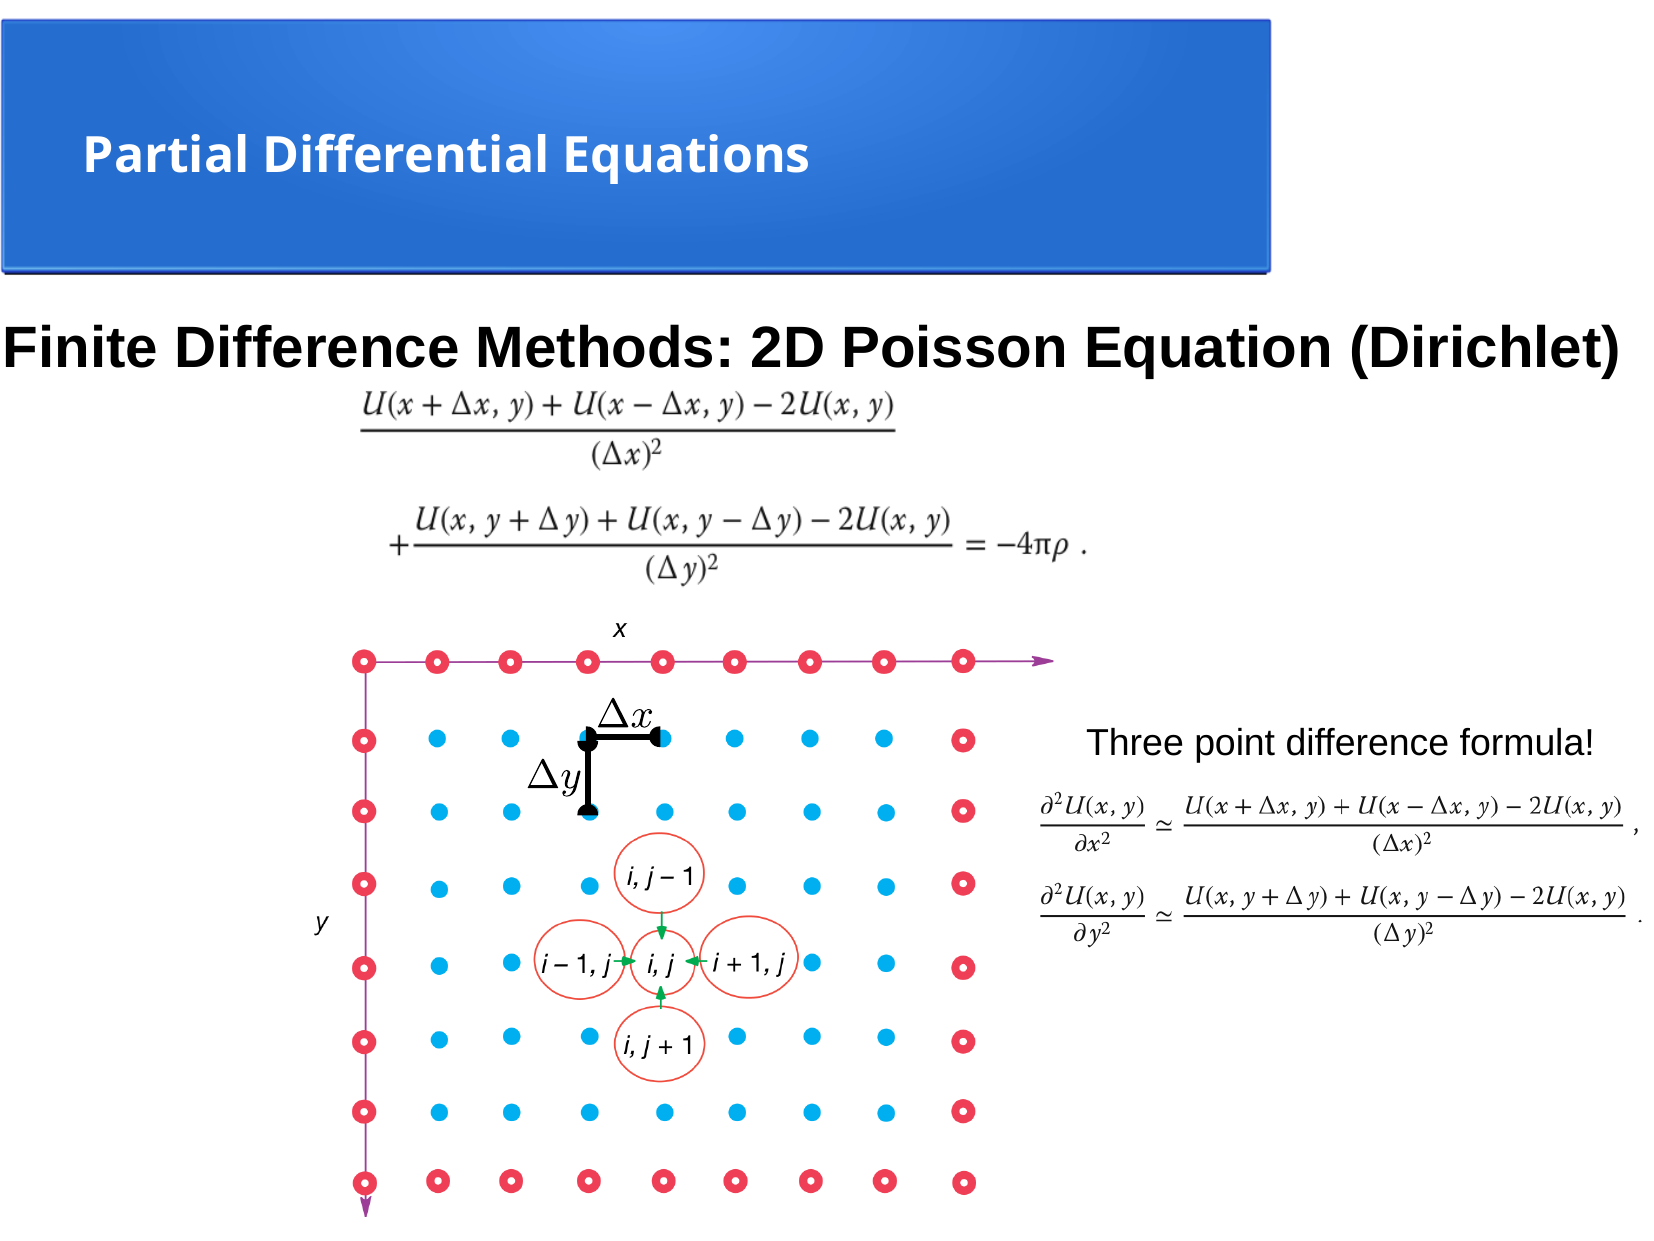

Partial Differential Equations
Finite Difference Methods: 2D Poisson Equation (Dirichlet)
Three point difference formula!